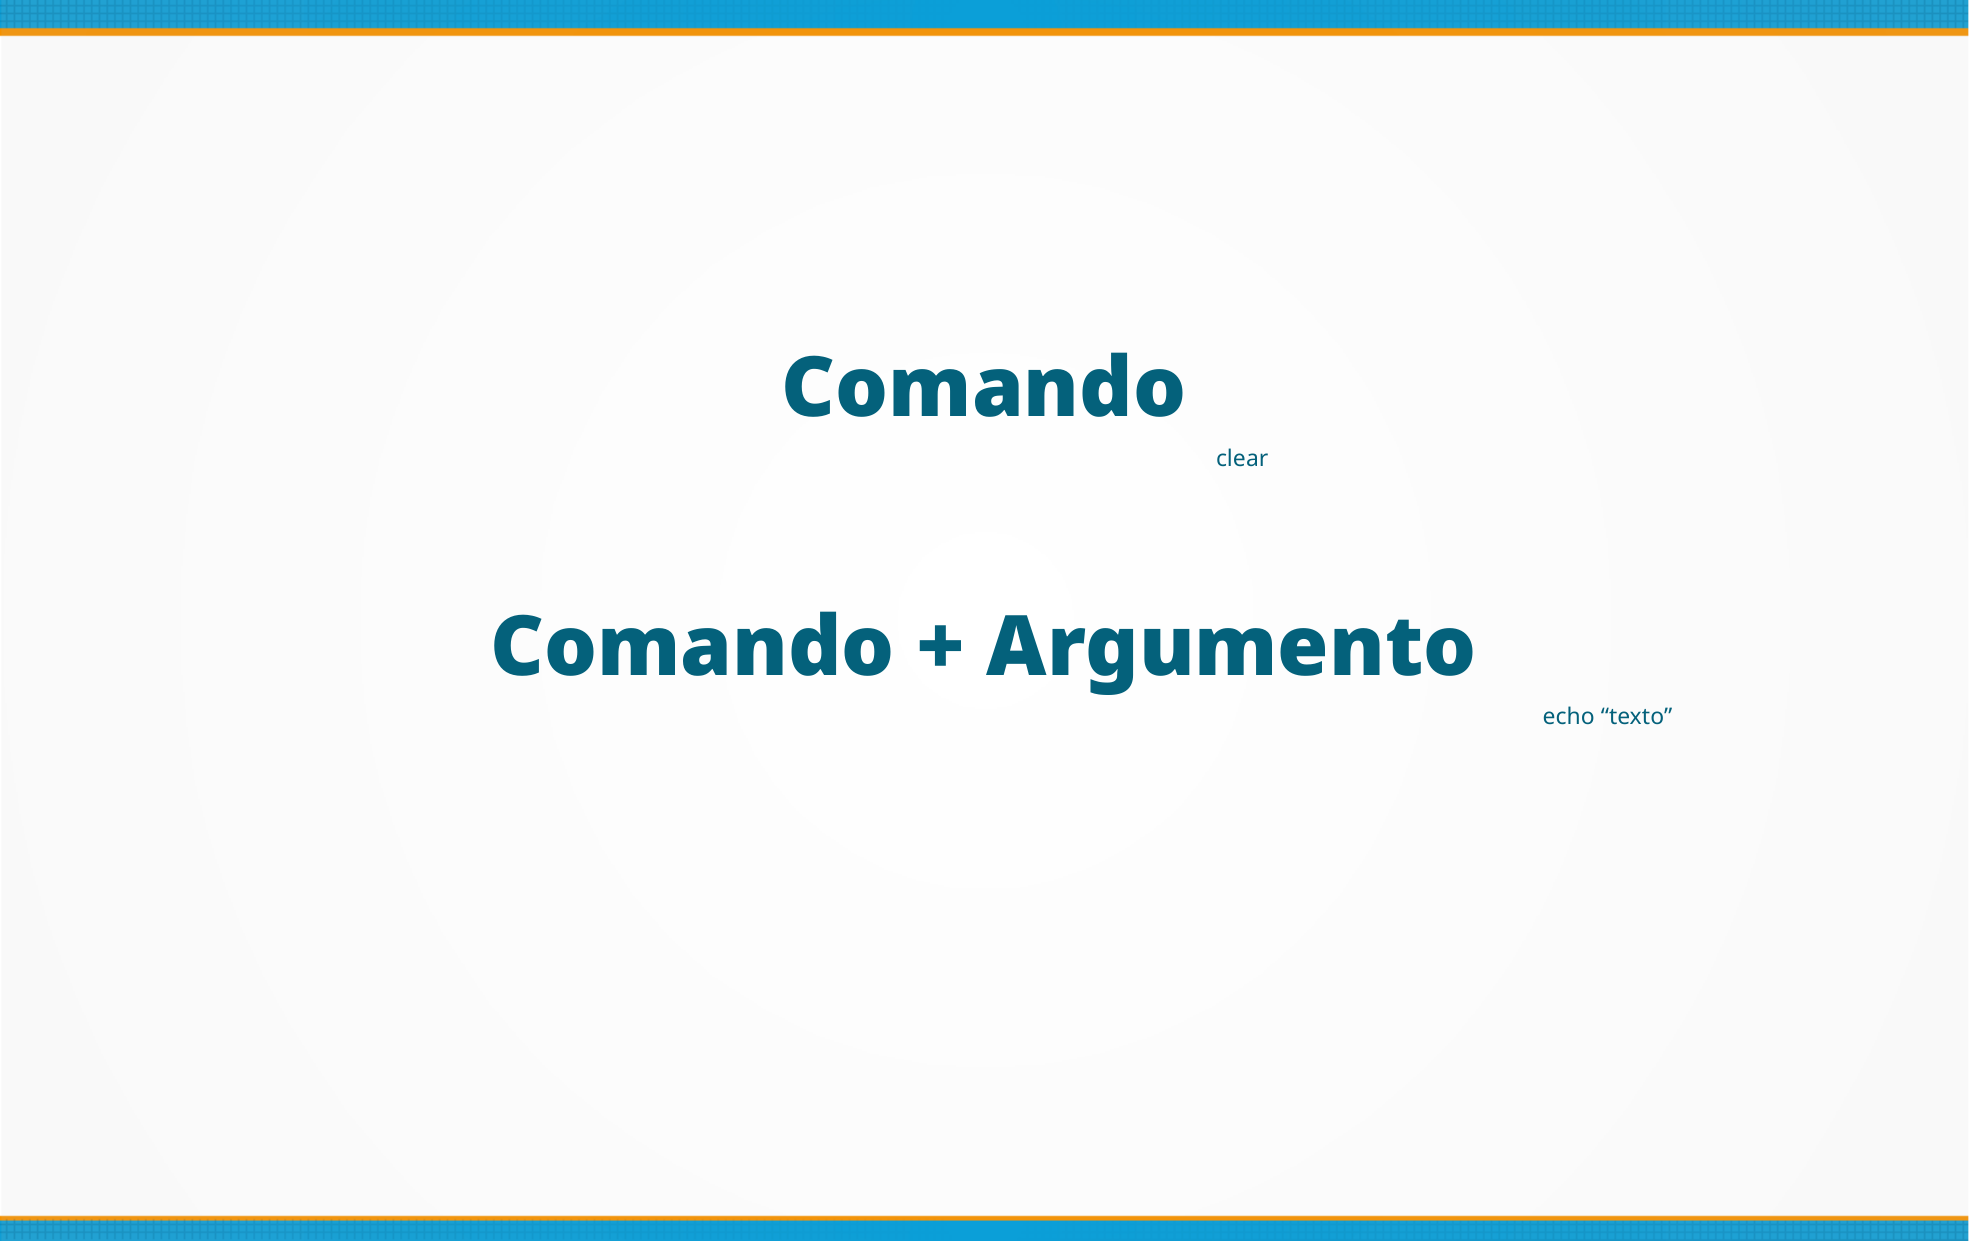

# Comando
							clear
Comando + Argumento
																 echo “texto”